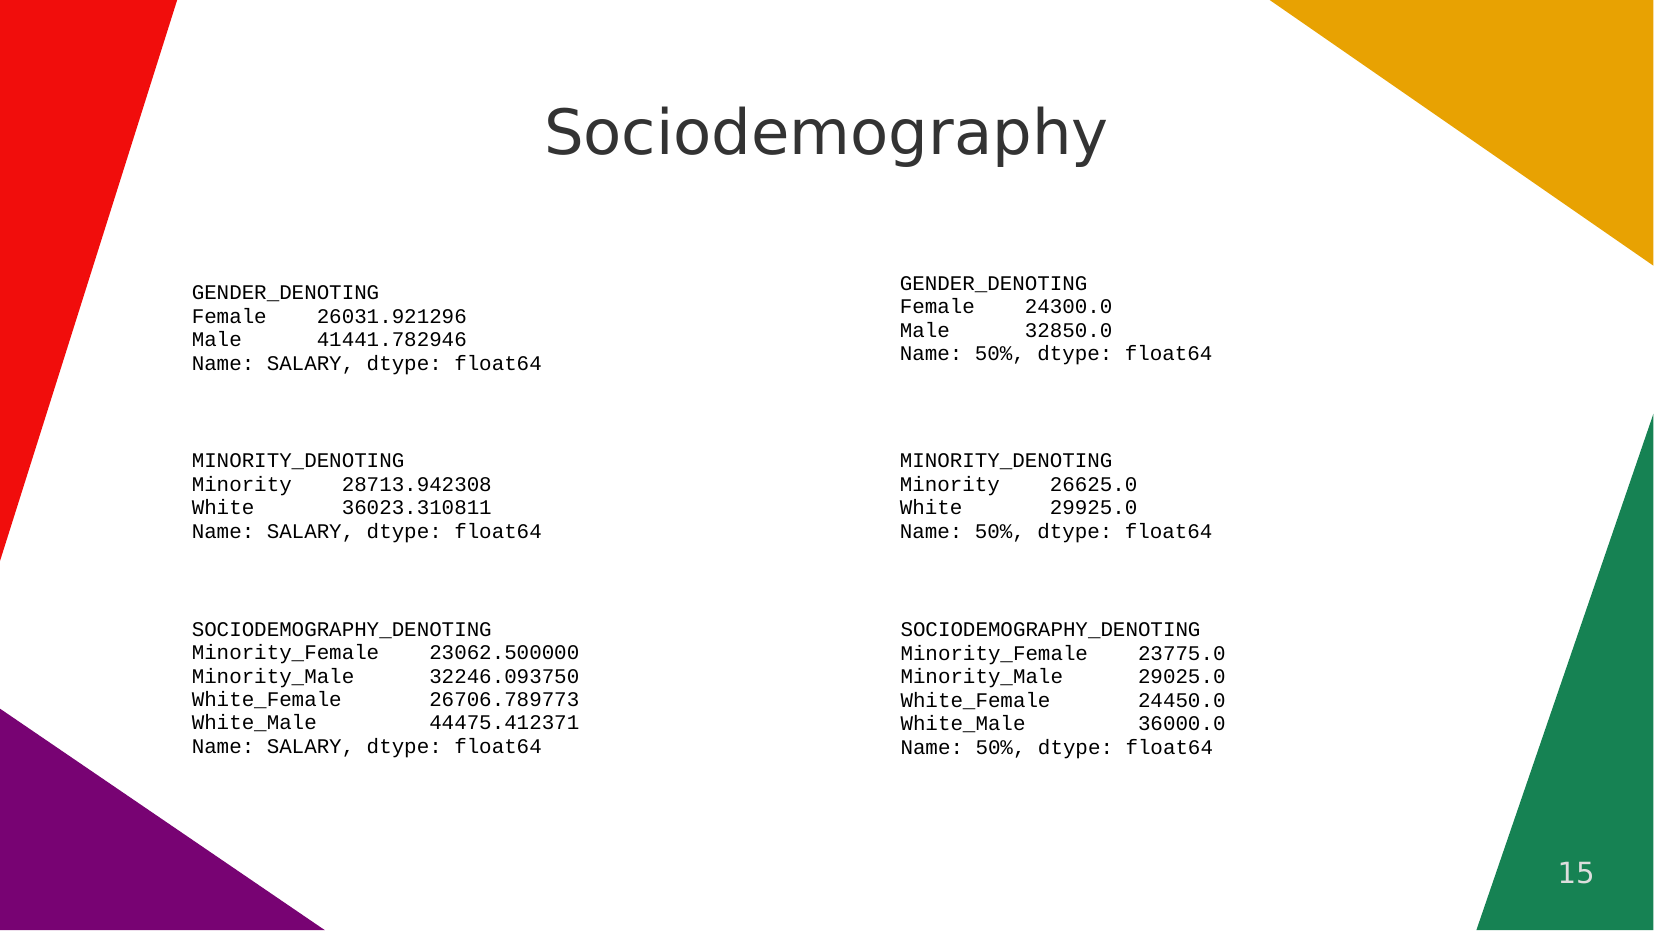

# Sociodemography
GENDER_DENOTING
Female 24300.0
Male 32850.0
Name: 50%, dtype: float64
GENDER_DENOTING
Female 26031.921296
Male 41441.782946
Name: SALARY, dtype: float64
MINORITY_DENOTING
Minority 28713.942308
White 36023.310811
Name: SALARY, dtype: float64
MINORITY_DENOTING
Minority 26625.0
White 29925.0
Name: 50%, dtype: float64
SOCIODEMOGRAPHY_DENOTING
Minority_Female 23062.500000
Minority_Male 32246.093750
White_Female 26706.789773
White_Male 44475.412371
Name: SALARY, dtype: float64
SOCIODEMOGRAPHY_DENOTING
Minority_Female 23775.0
Minority_Male 29025.0
White_Female 24450.0
White_Male 36000.0
Name: 50%, dtype: float64
15